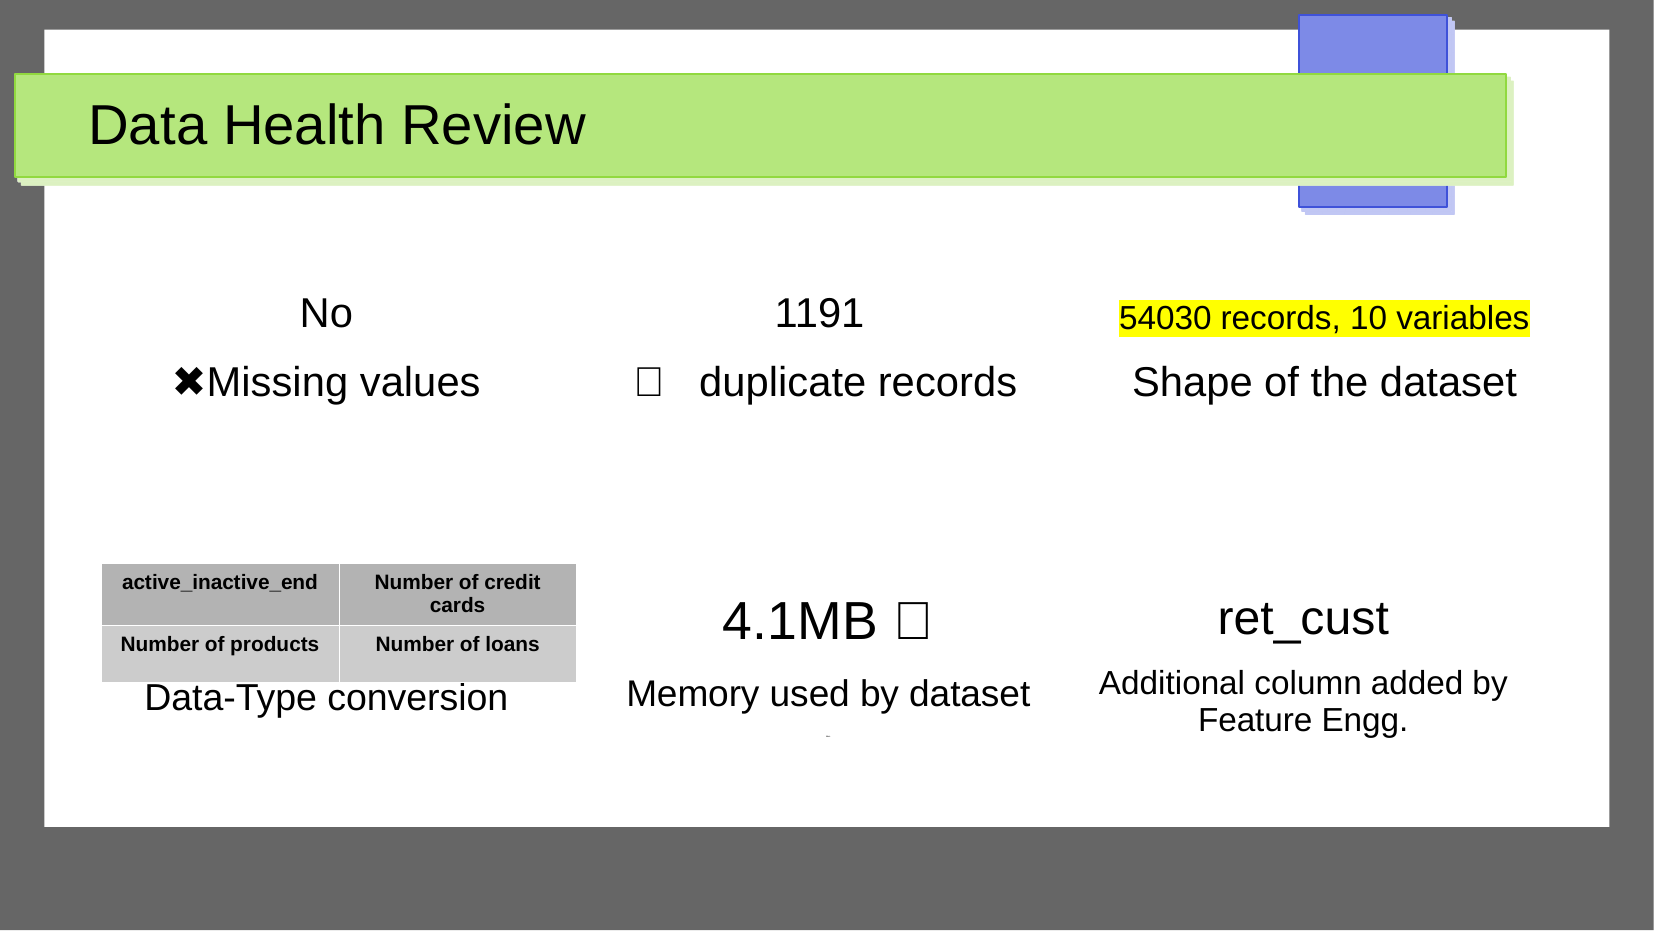

# Data Health Review
No
✖Missing values
1191
🎎 duplicate records
54030 records, 10 variables
Shape of the dataset
Data-Type conversion
| active\_inactive\_end | Number of credit cards |
| --- | --- |
| Number of products | Number of loans |
4.1MB ➕
Memory used by dataset
Mem
ret_cust
Additional column added by Feature Engg.